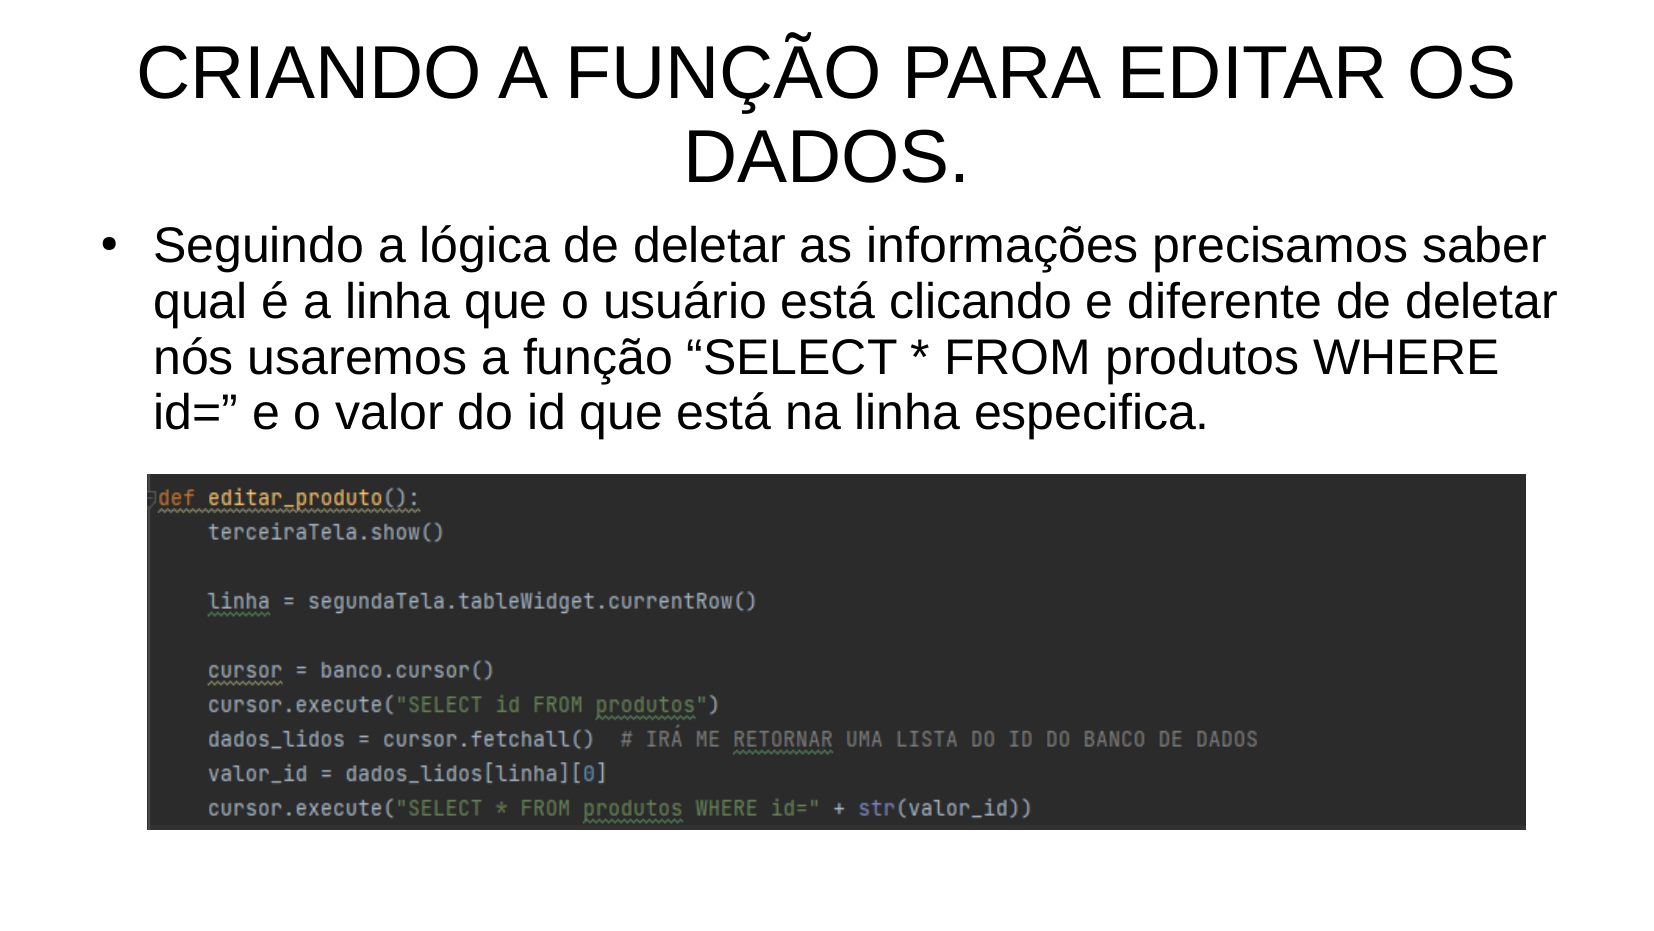

# CRIANDO A FUNÇÃO PARA EDITAR OS DADOS.
Seguindo a lógica de deletar as informações precisamos saber qual é a linha que o usuário está clicando e diferente de deletar nós usaremos a função “SELECT * FROM produtos WHERE id=” e o valor do id que está na linha especifica.